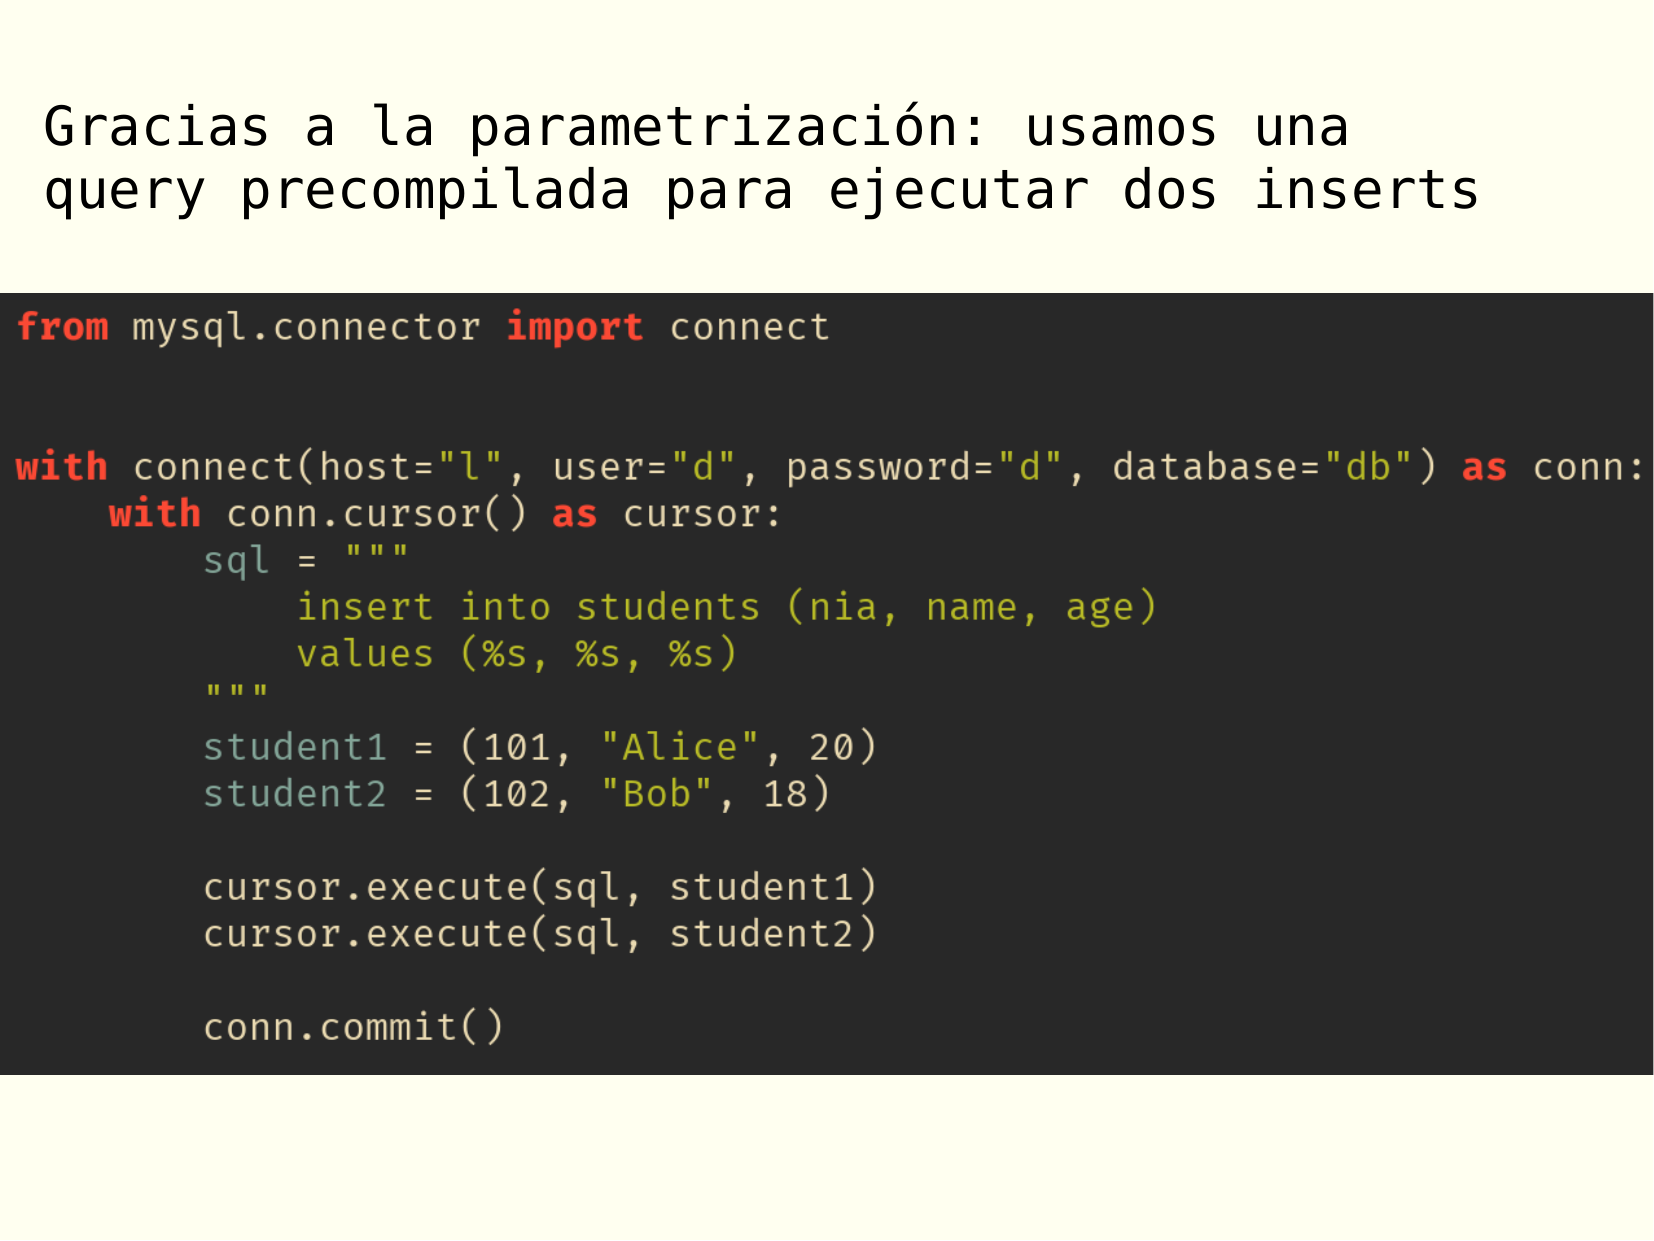

# Gracias a la parametrización: usamos una query precompilada para ejecutar dos inserts